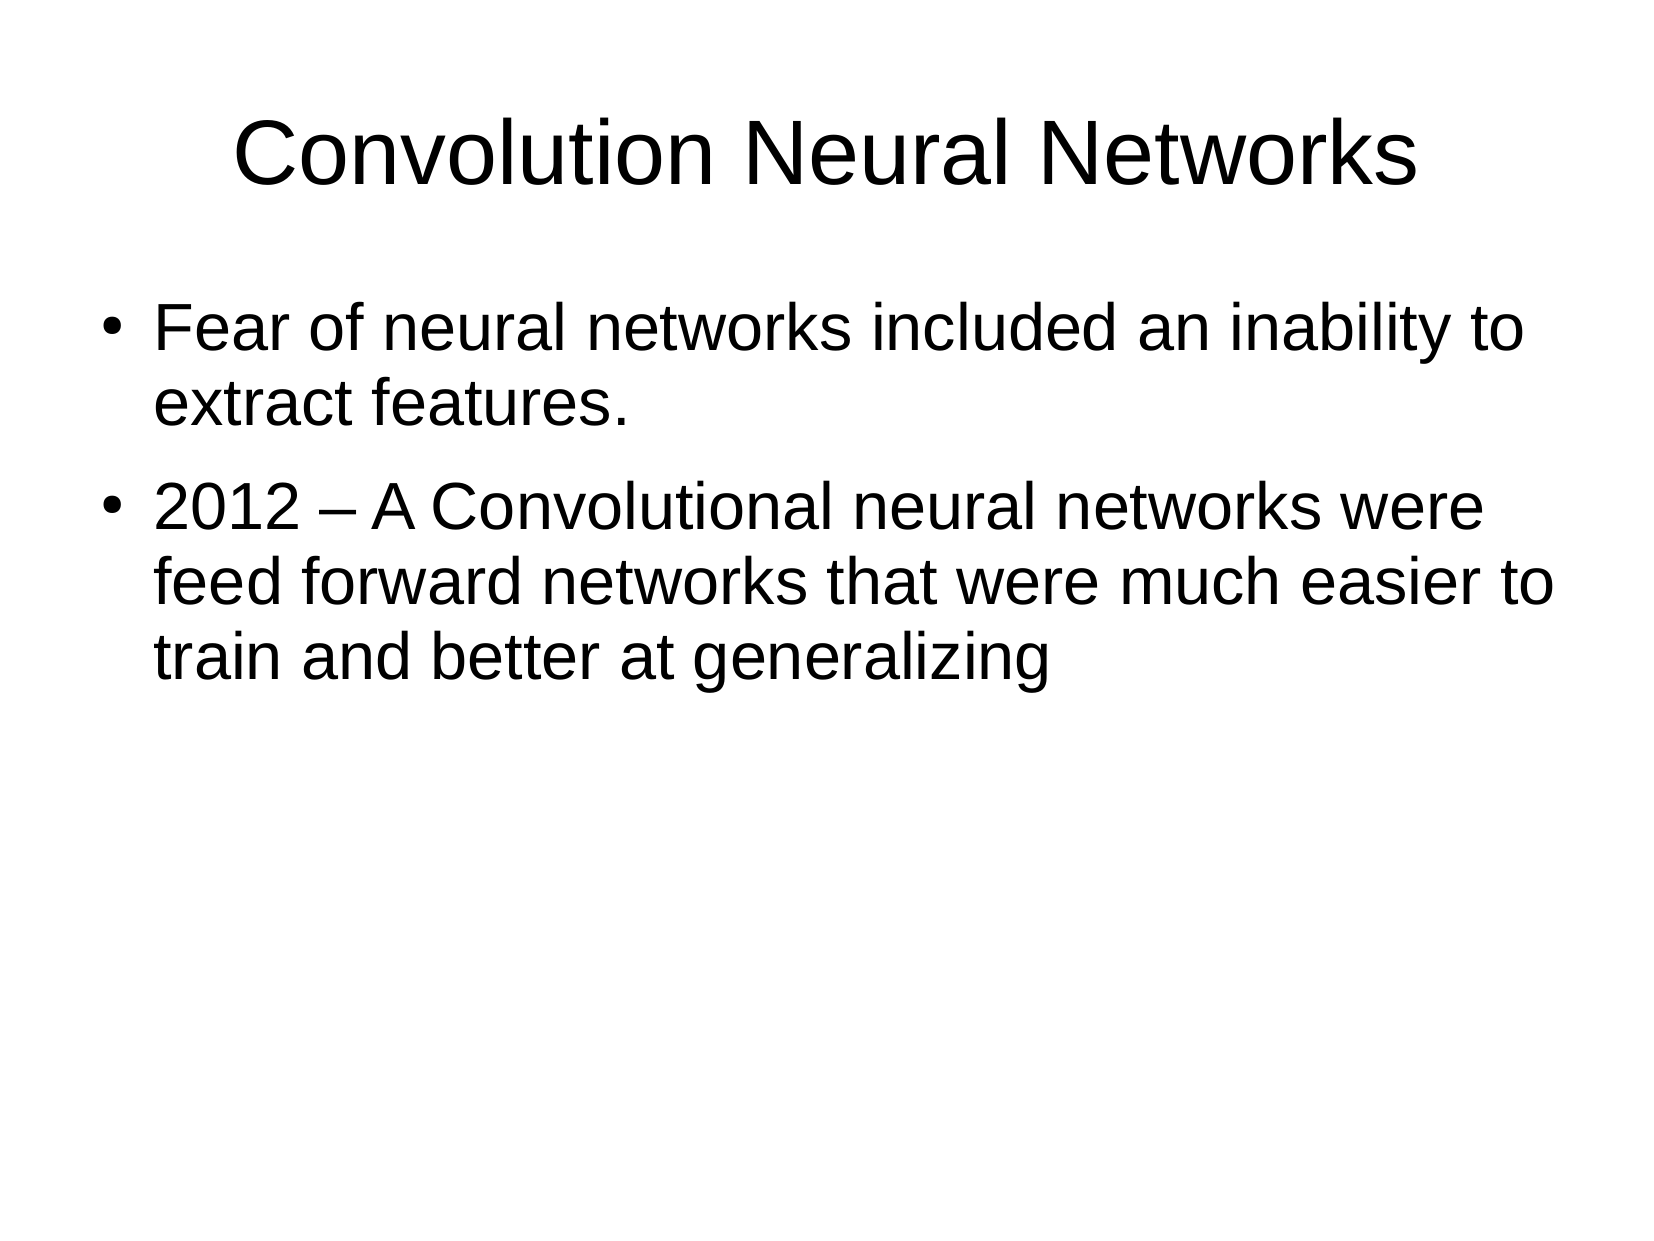

# Convolution Neural Networks
Fear of neural networks included an inability to extract features.
2012 – A Convolutional neural networks were feed forward networks that were much easier to train and better at generalizing